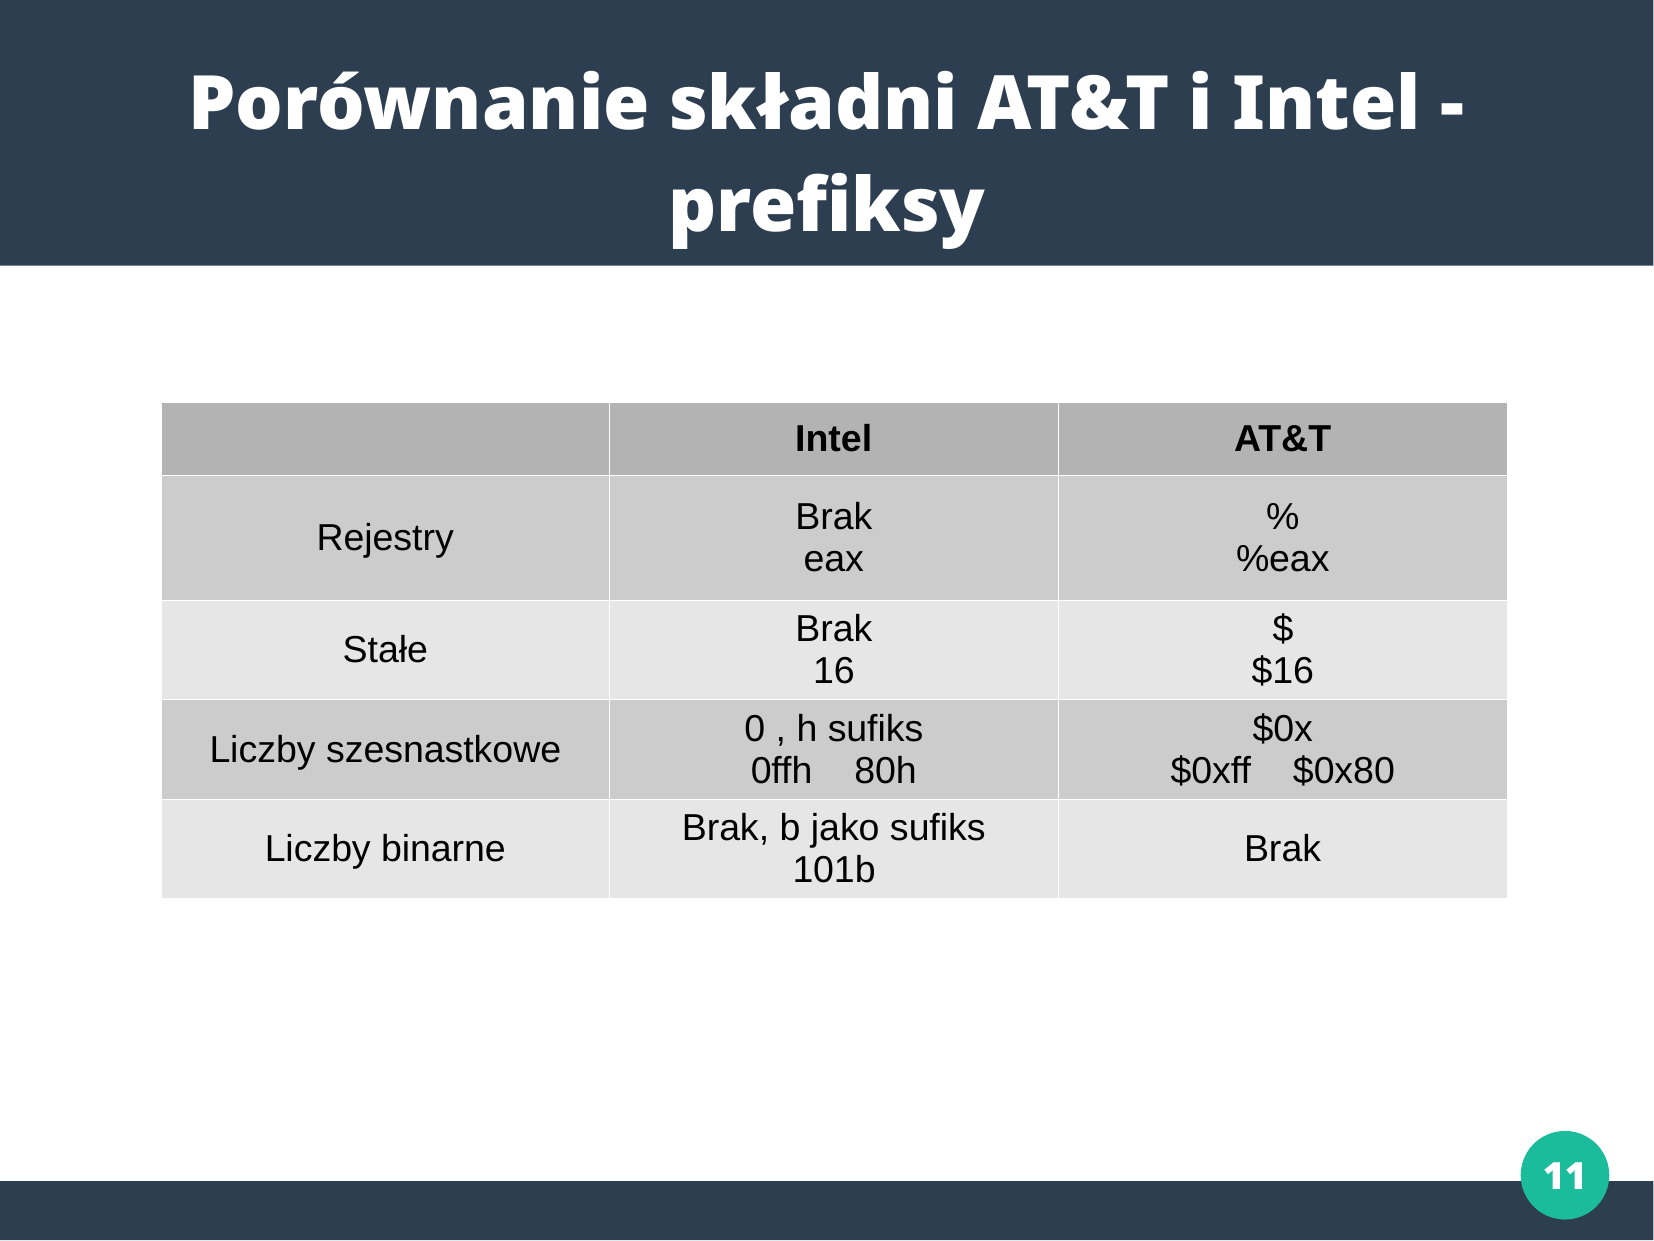

# Porównanie składni AT&T i Intel - prefiksy
| | Intel | AT&T |
| --- | --- | --- |
| Rejestry | Brak eax | % %eax |
| Stałe | Brak 16 | $ $16 |
| Liczby szesnastkowe | 0 , h sufiks 0ffh 80h | $0x $0xff $0x80 |
| Liczby binarne | Brak, b jako sufiks 101b | Brak |
11